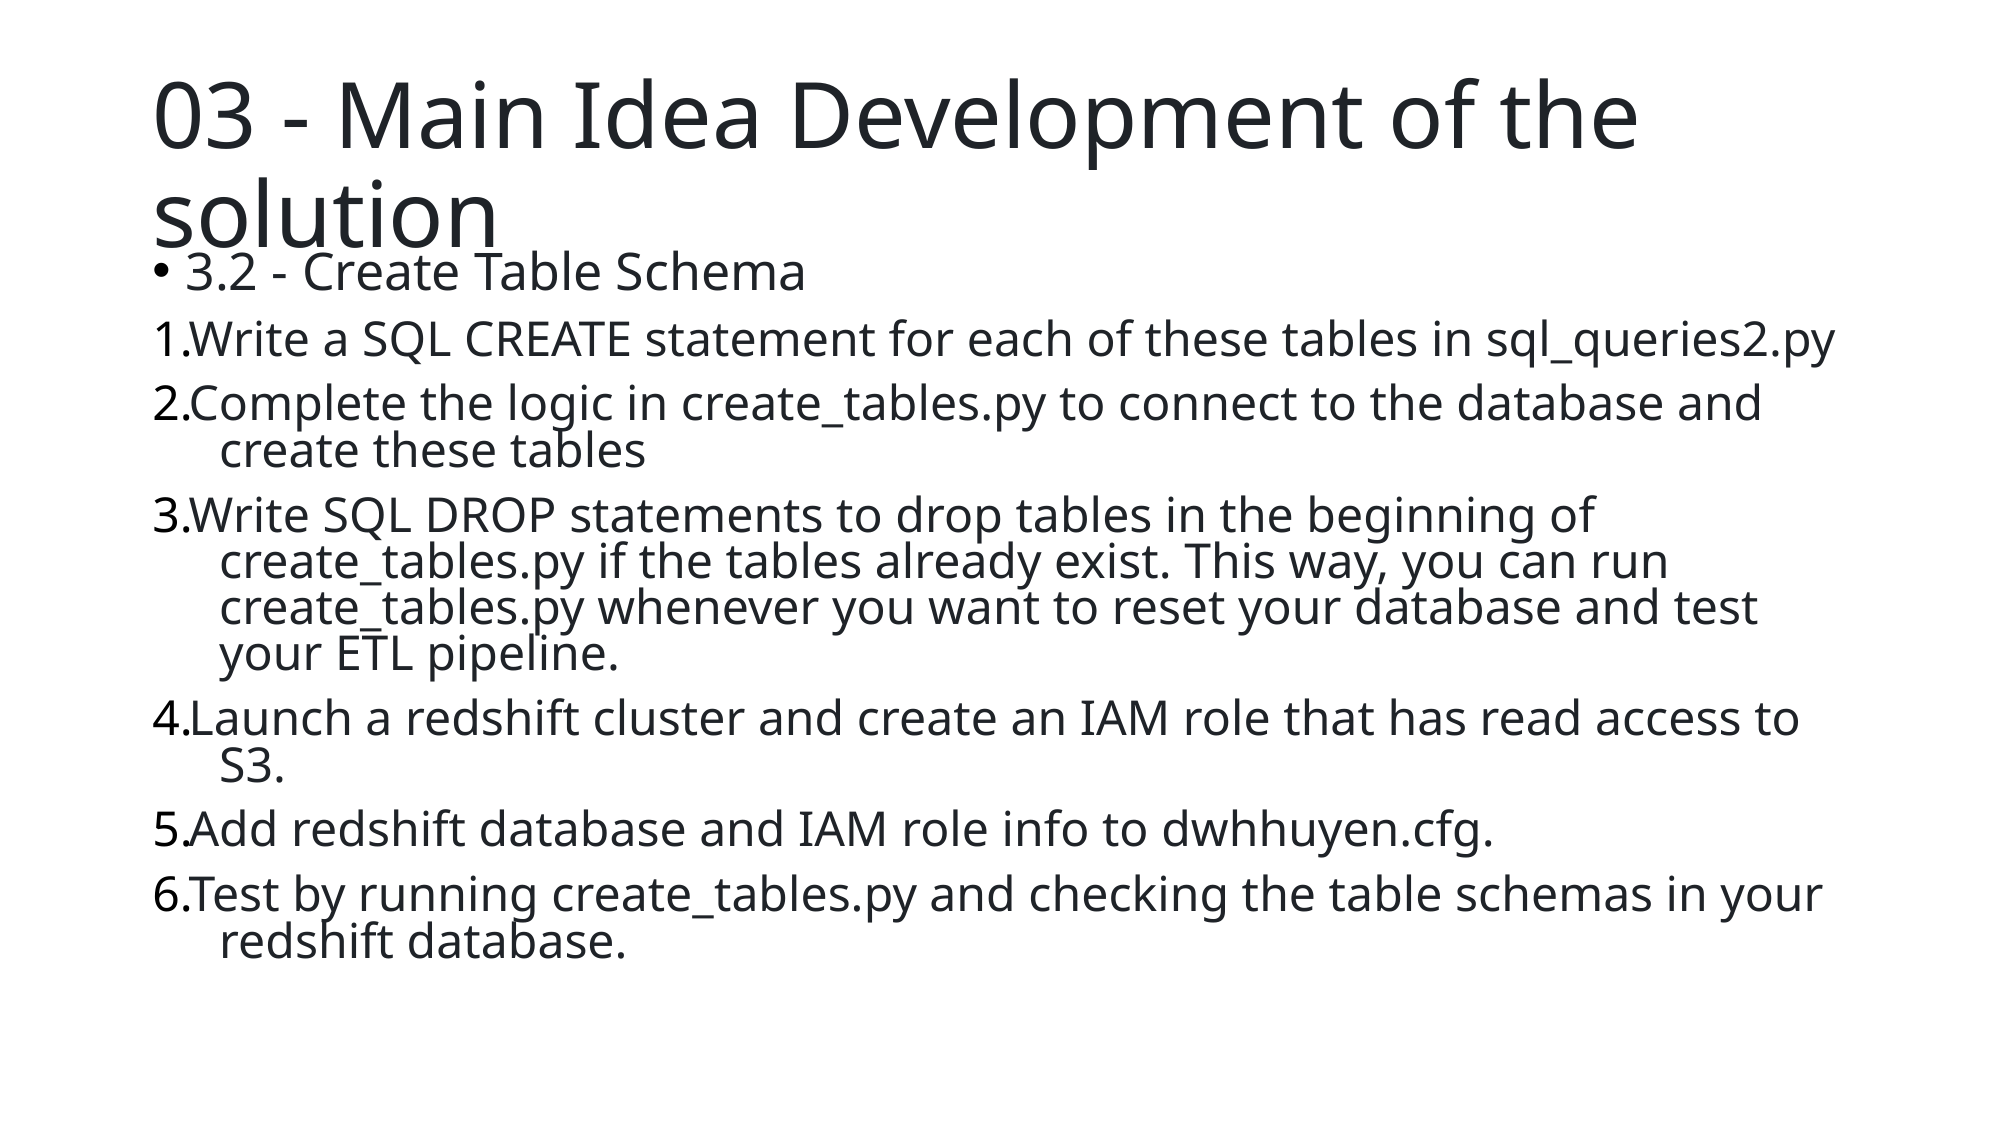

# 03 - Main Idea Development of the solution
3.2 - Create Table Schema
Write a SQL CREATE statement for each of these tables in sql_queries2.py
Complete the logic in create_tables.py to connect to the database and create these tables
Write SQL DROP statements to drop tables in the beginning of create_tables.py if the tables already exist. This way, you can run create_tables.py whenever you want to reset your database and test your ETL pipeline.
Launch a redshift cluster and create an IAM role that has read access to S3.
Add redshift database and IAM role info to dwhhuyen.cfg.
Test by running create_tables.py and checking the table schemas in your redshift database.